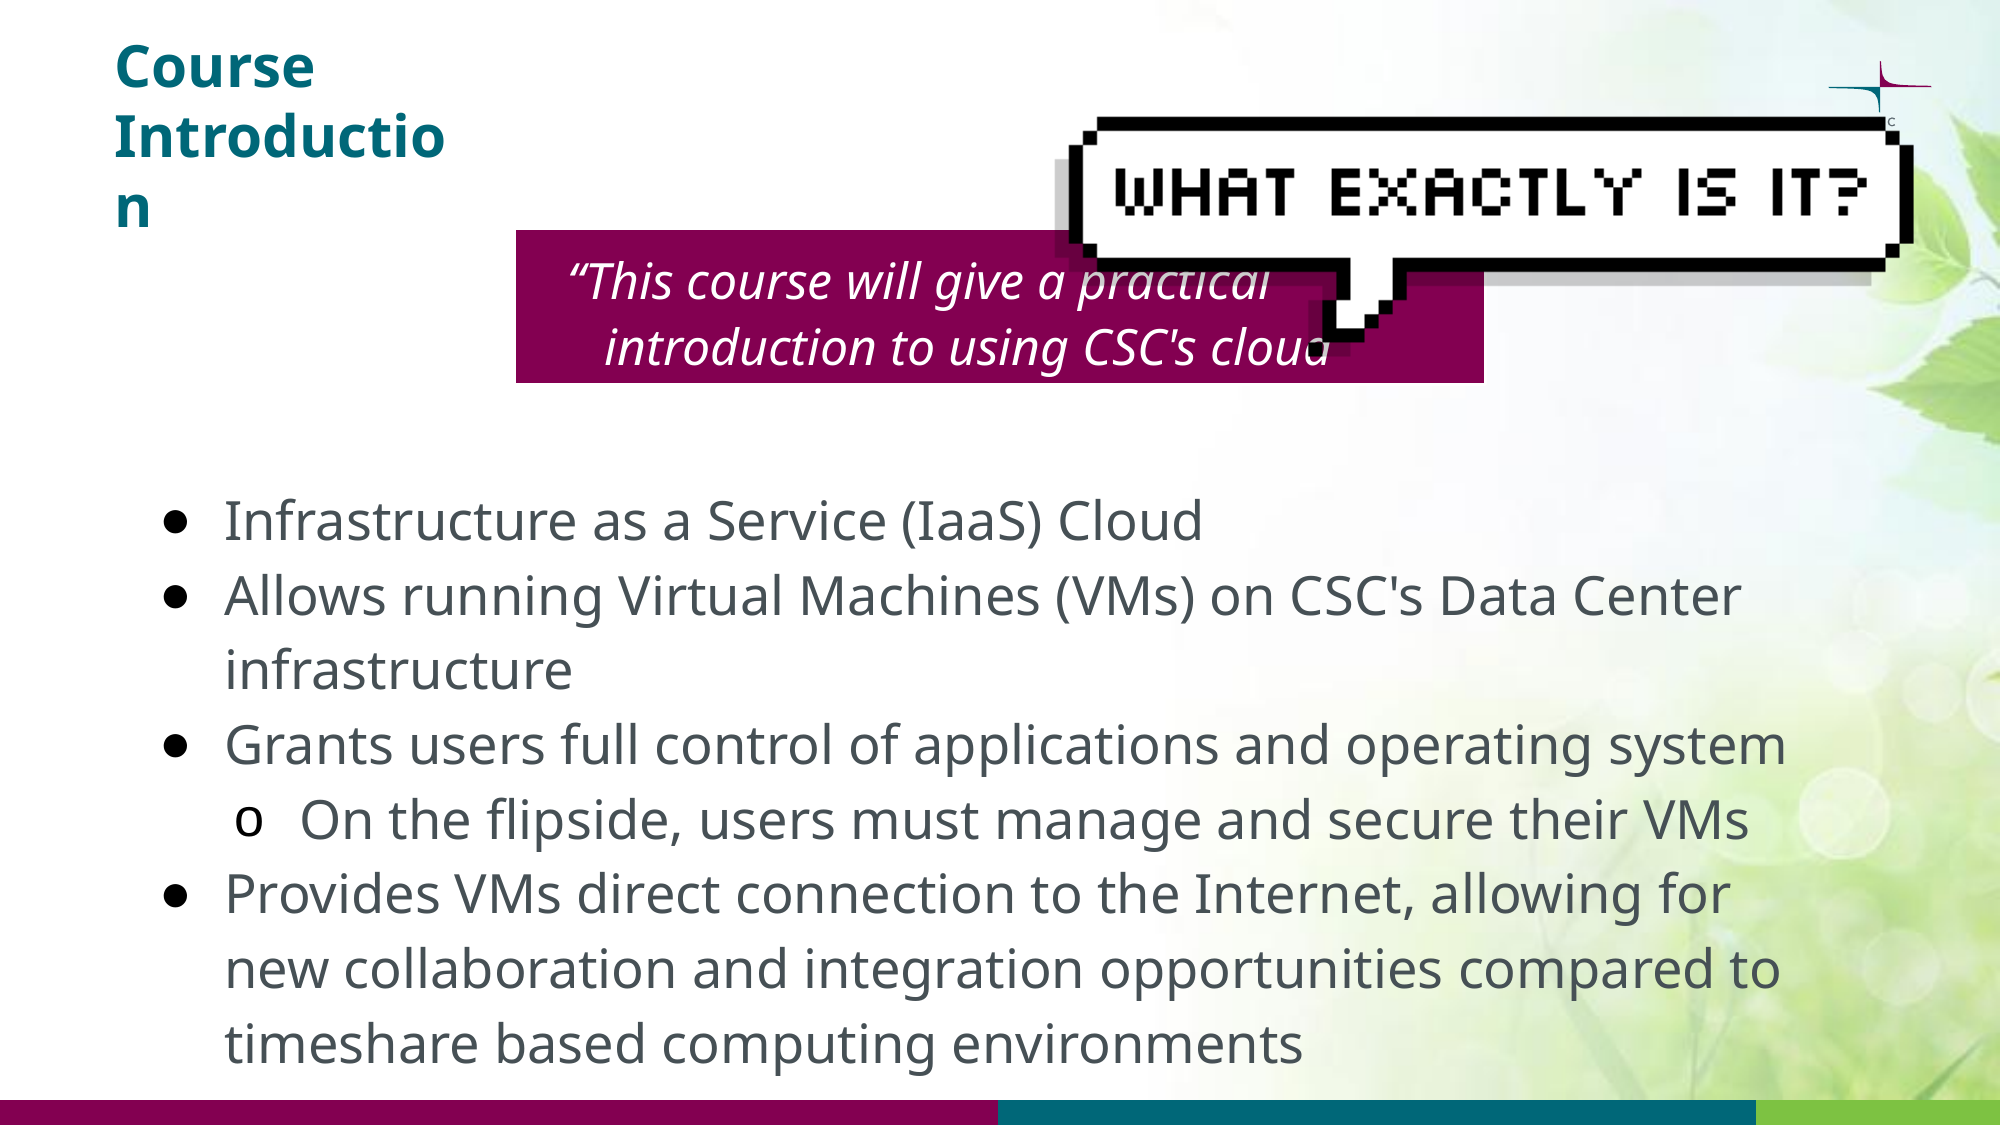

Course Introduction
“This course will give a practical introduction to using CSC's cloud service cPouta”
# Infrastructure as a Service (IaaS) Cloud
Allows running Virtual Machines (VMs) on CSC's Data Center infrastructure
Grants users full control of applications and operating system
On the flipside, users must manage and secure their VMs
Provides VMs direct connection to the Internet, allowing for new collaboration and integration opportunities compared to timeshare based computing environments